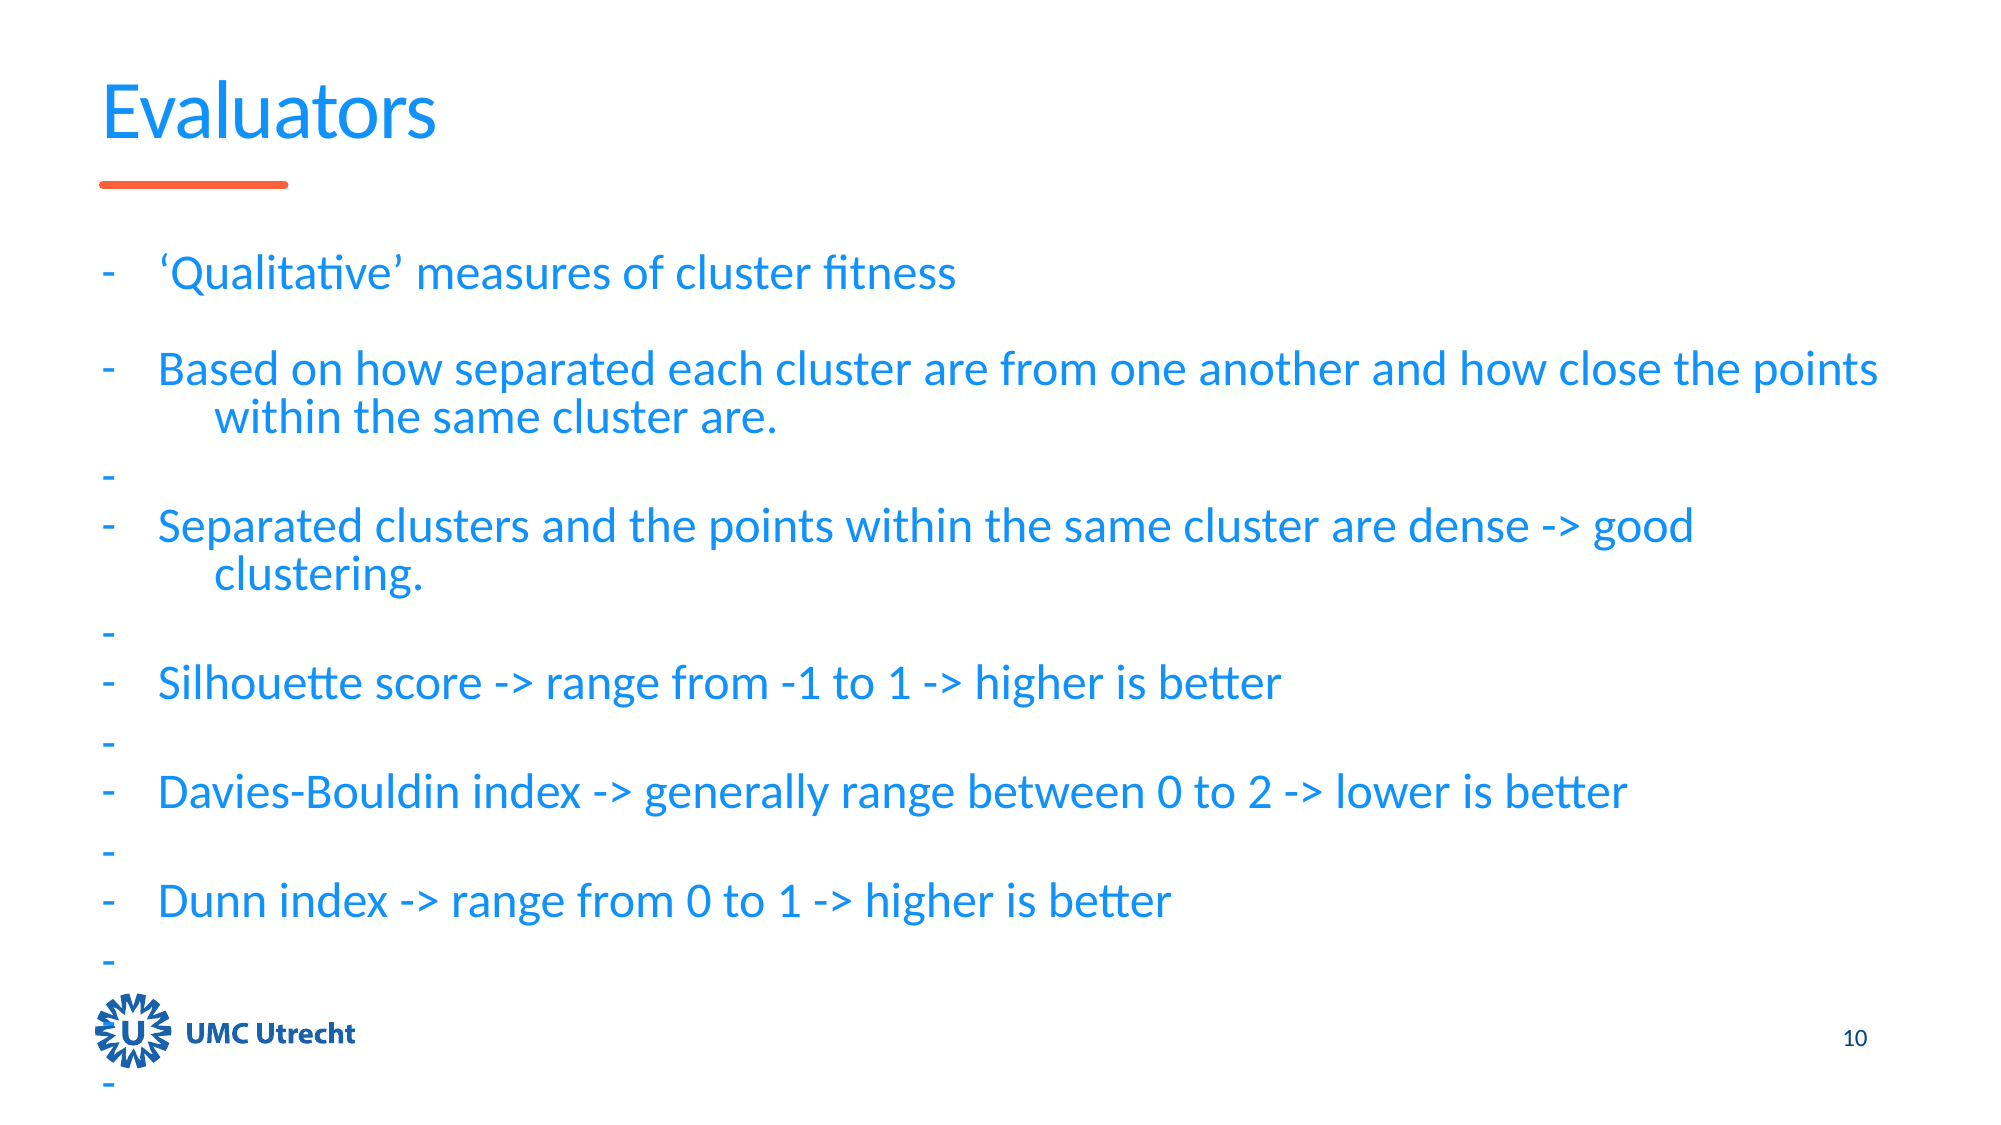

# Evaluators
‘Qualitative’ measures of cluster fitness
Based on how separated each cluster are from one another and how close the points within the same cluster are.
Separated clusters and the points within the same cluster are dense -> good clustering.
Silhouette score -> range from -1 to 1 -> higher is better
Davies-Bouldin index -> generally range between 0 to 2 -> lower is better
Dunn index -> range from 0 to 1 -> higher is better